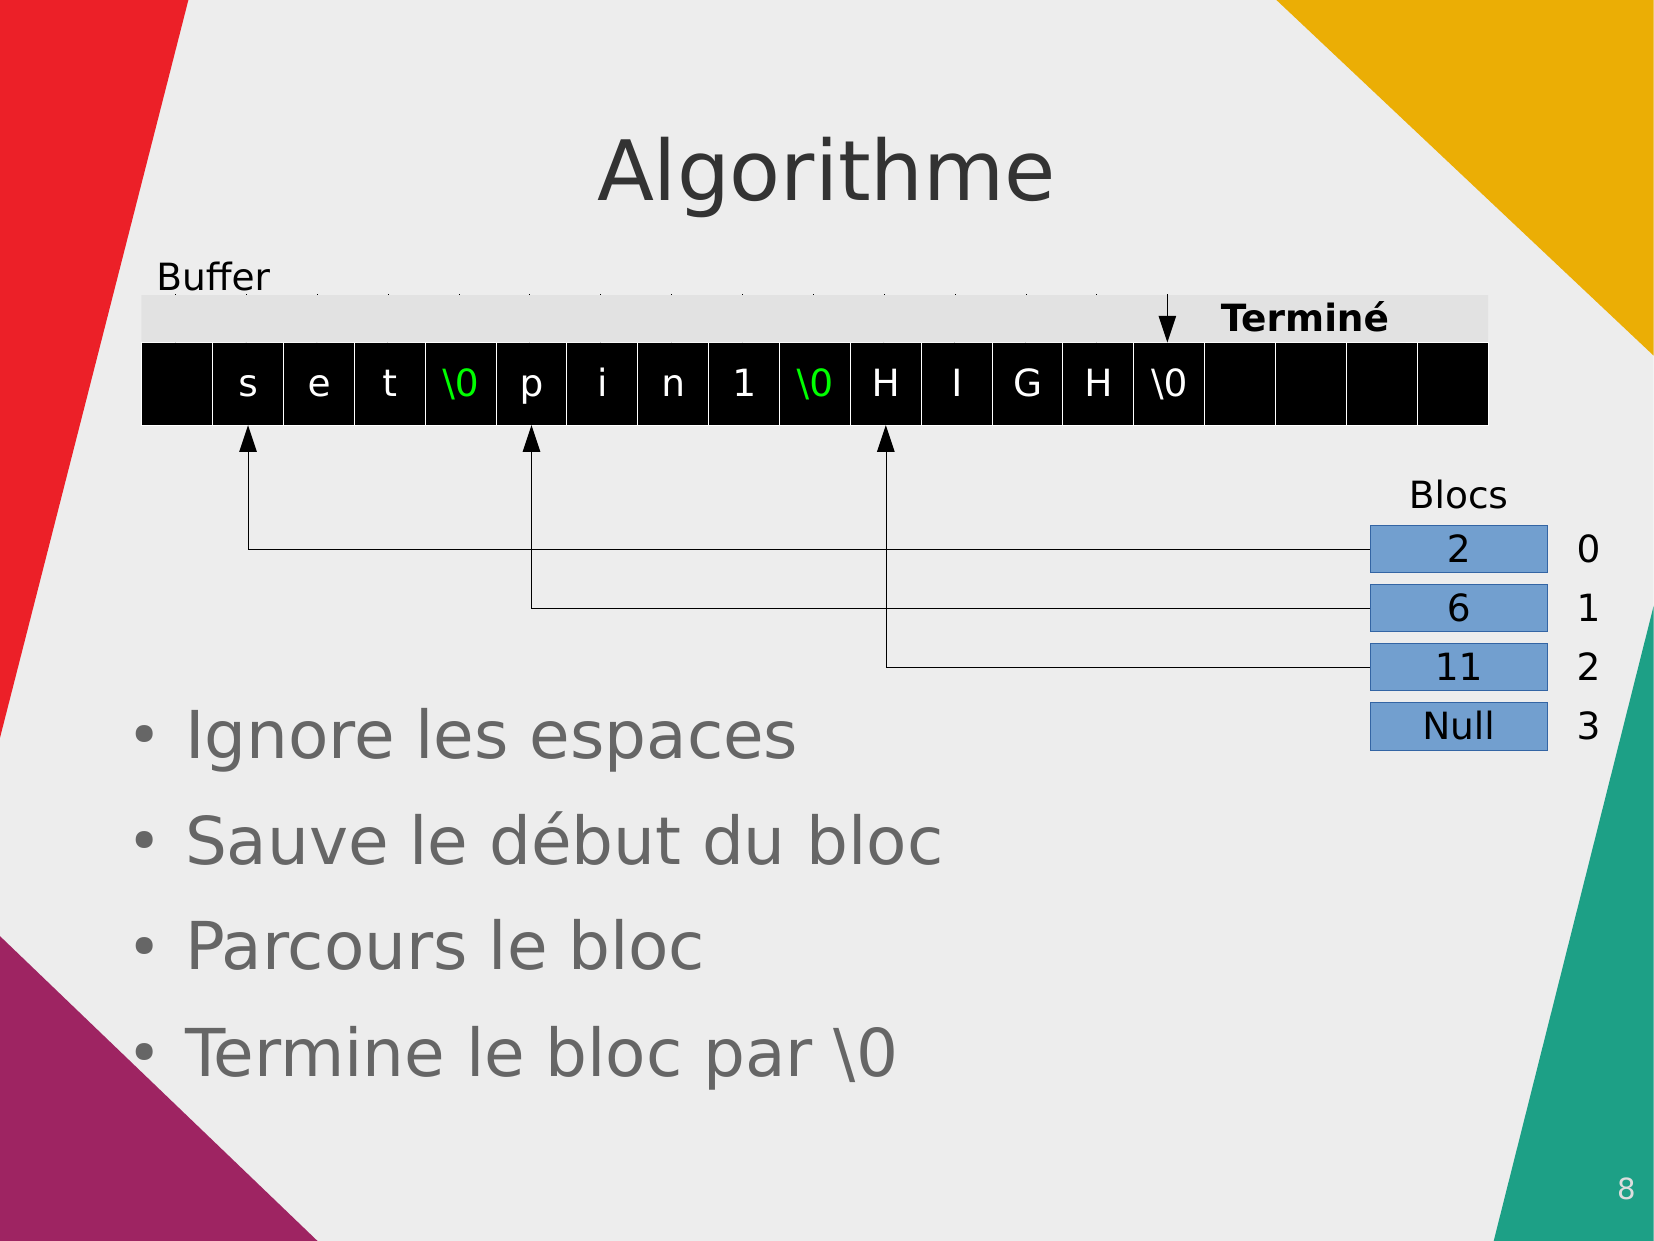

# Algorithme
Buffer
Terminé
s
e
t
\0
p
i
n
1
=
\0
H
I
G
H
\0
Blocs
Null
2
0
Null
6
1
Null
11
2
Ignore les espaces
Sauve le début du bloc
Parcours le bloc
Termine le bloc par \0
Null
3
8